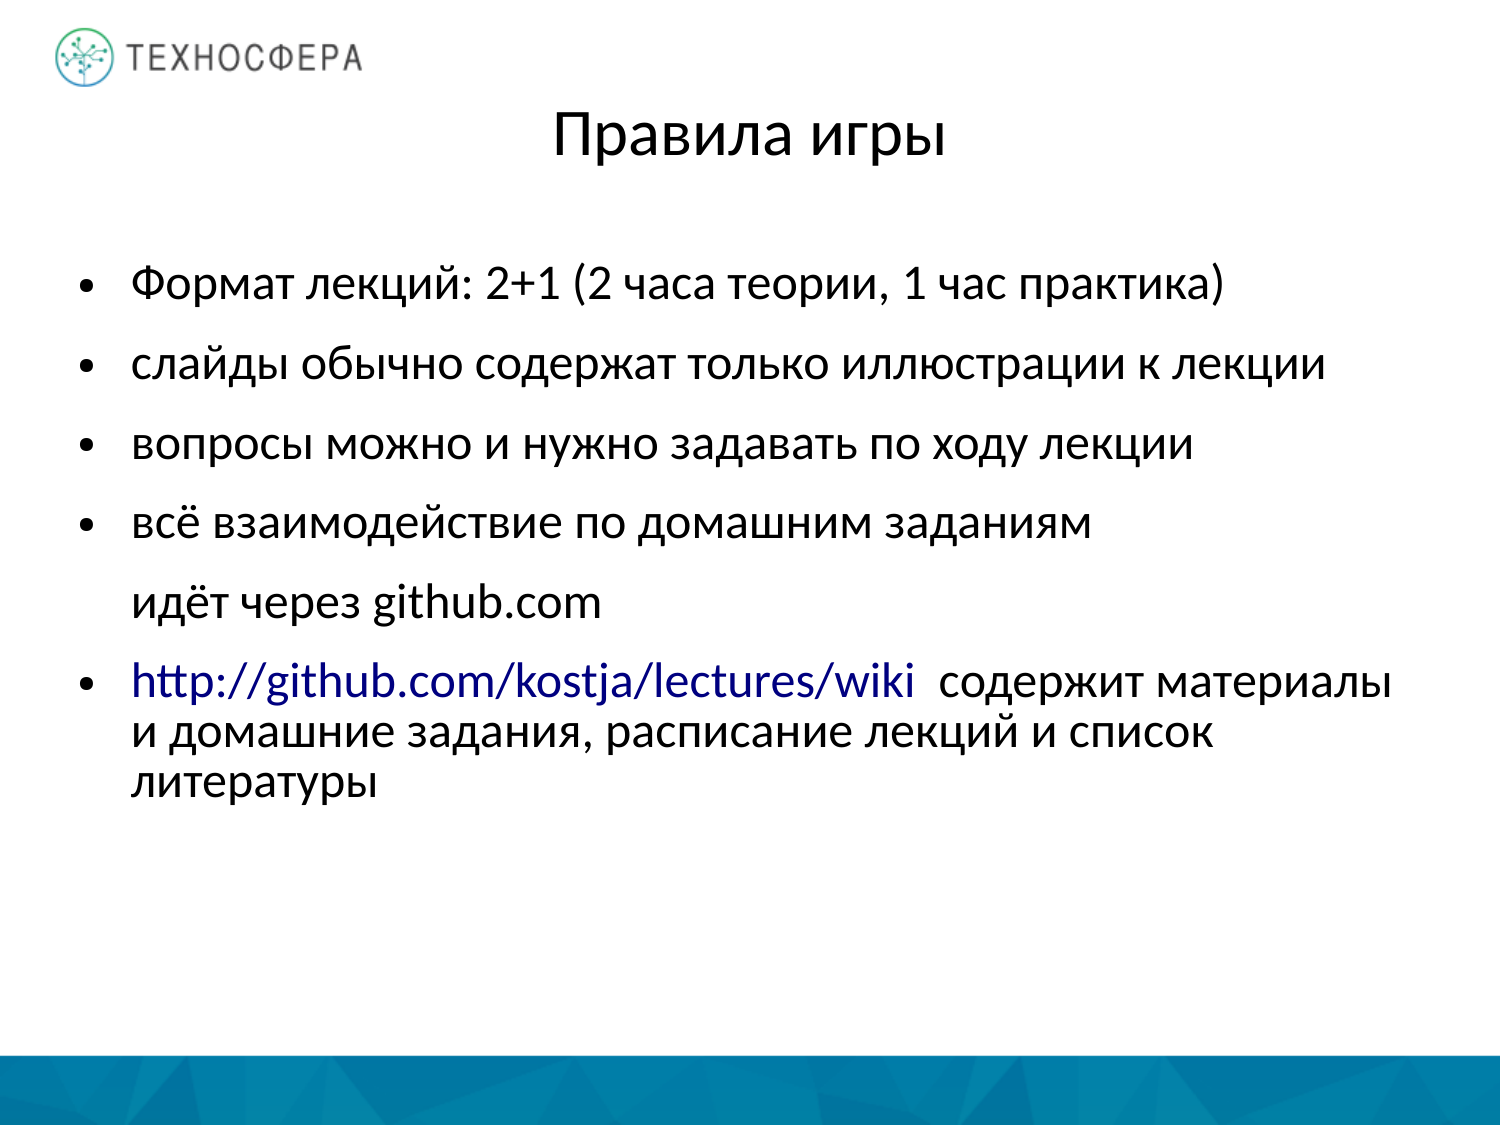

# Правила игры
Формат лекций: 2+1 (2 часа теории, 1 час практика)
слайды обычно содержат только иллюстрации к лекции
вопросы можно и нужно задавать по ходу лекции
всё взаимодействие по домашним заданиям
идёт через github.com
http://github.com/kostja/lectures/wiki cодержит материалы и домашние задания, расписание лекций и список литературы